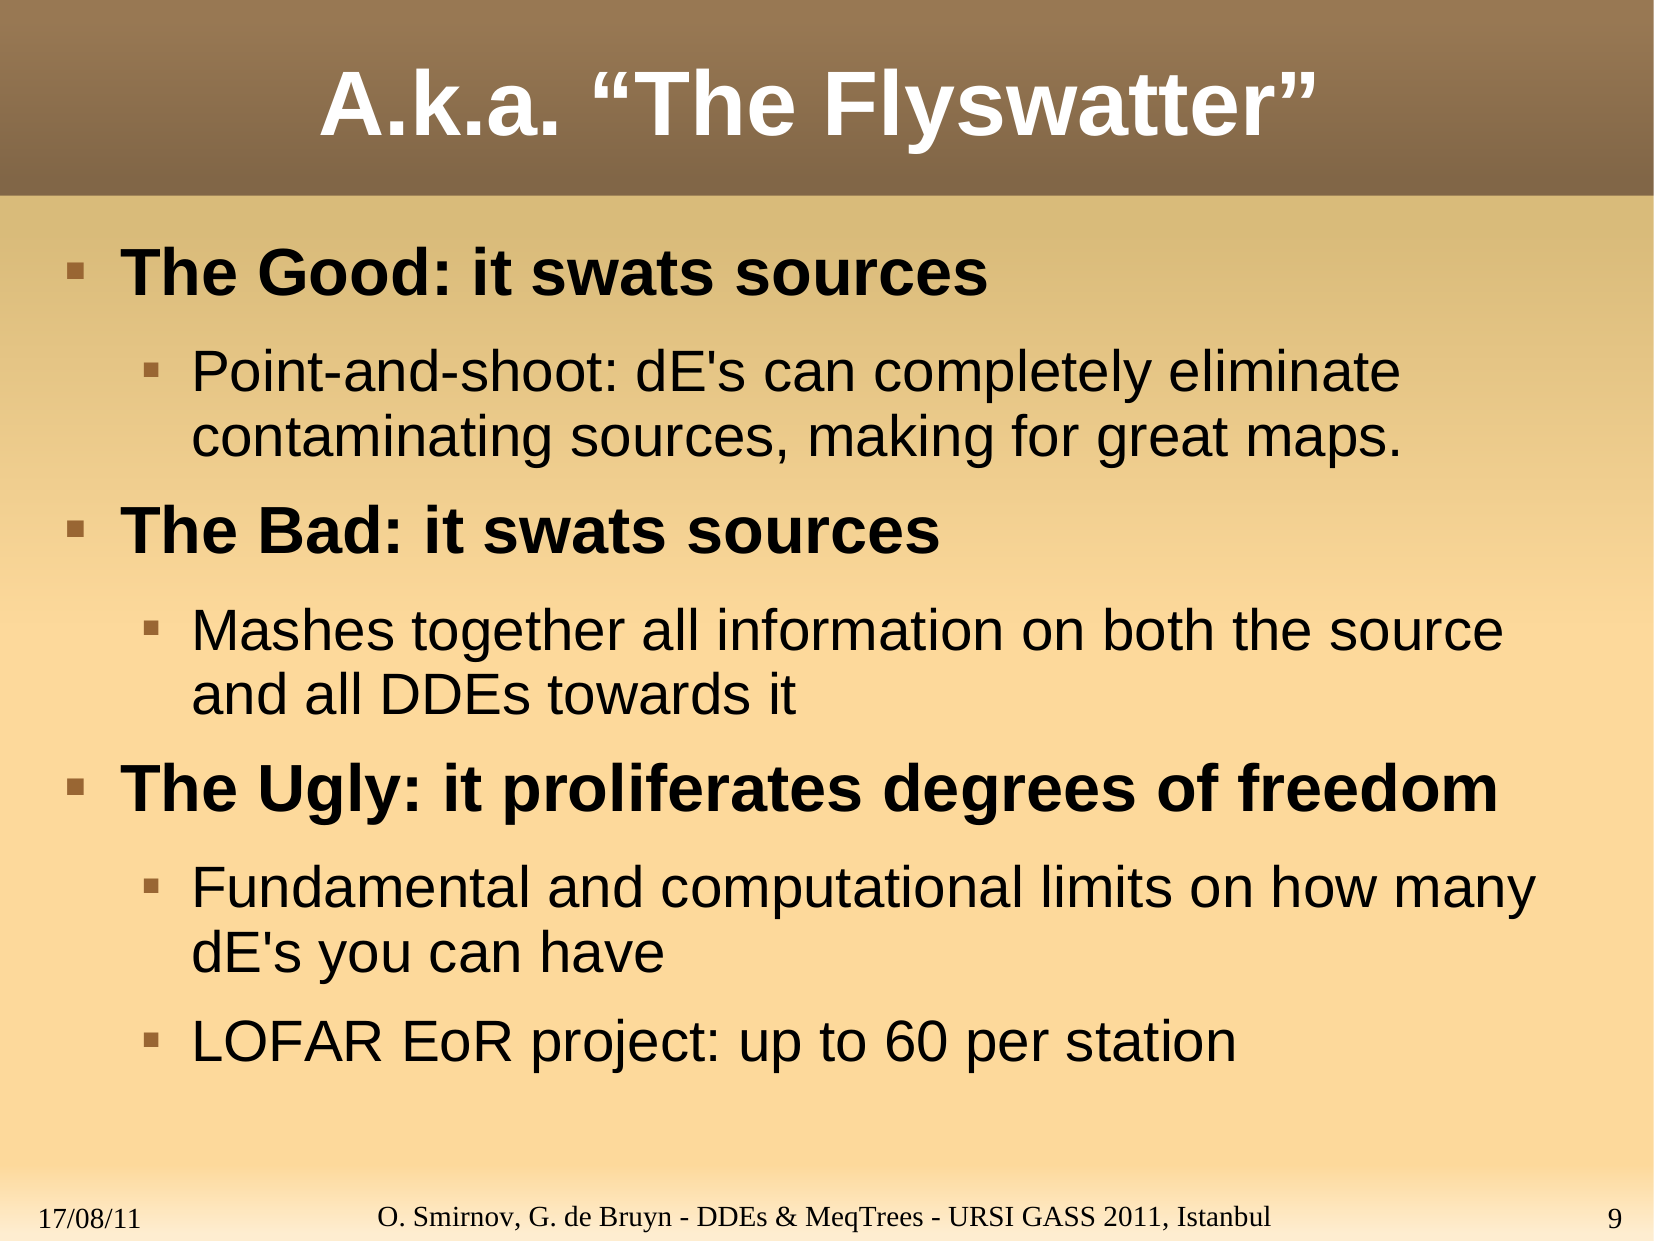

# A.k.a. “The Flyswatter”
The Good: it swats sources
Point-and-shoot: dE's can completely eliminate contaminating sources, making for great maps.
The Bad: it swats sources
Mashes together all information on both the source and all DDEs towards it
The Ugly: it proliferates degrees of freedom
Fundamental and computational limits on how many dE's you can have
LOFAR EoR project: up to 60 per station
O. Smirnov, G. de Bruyn - DDEs & MeqTrees - URSI GASS 2011, Istanbul
17/08/11
9